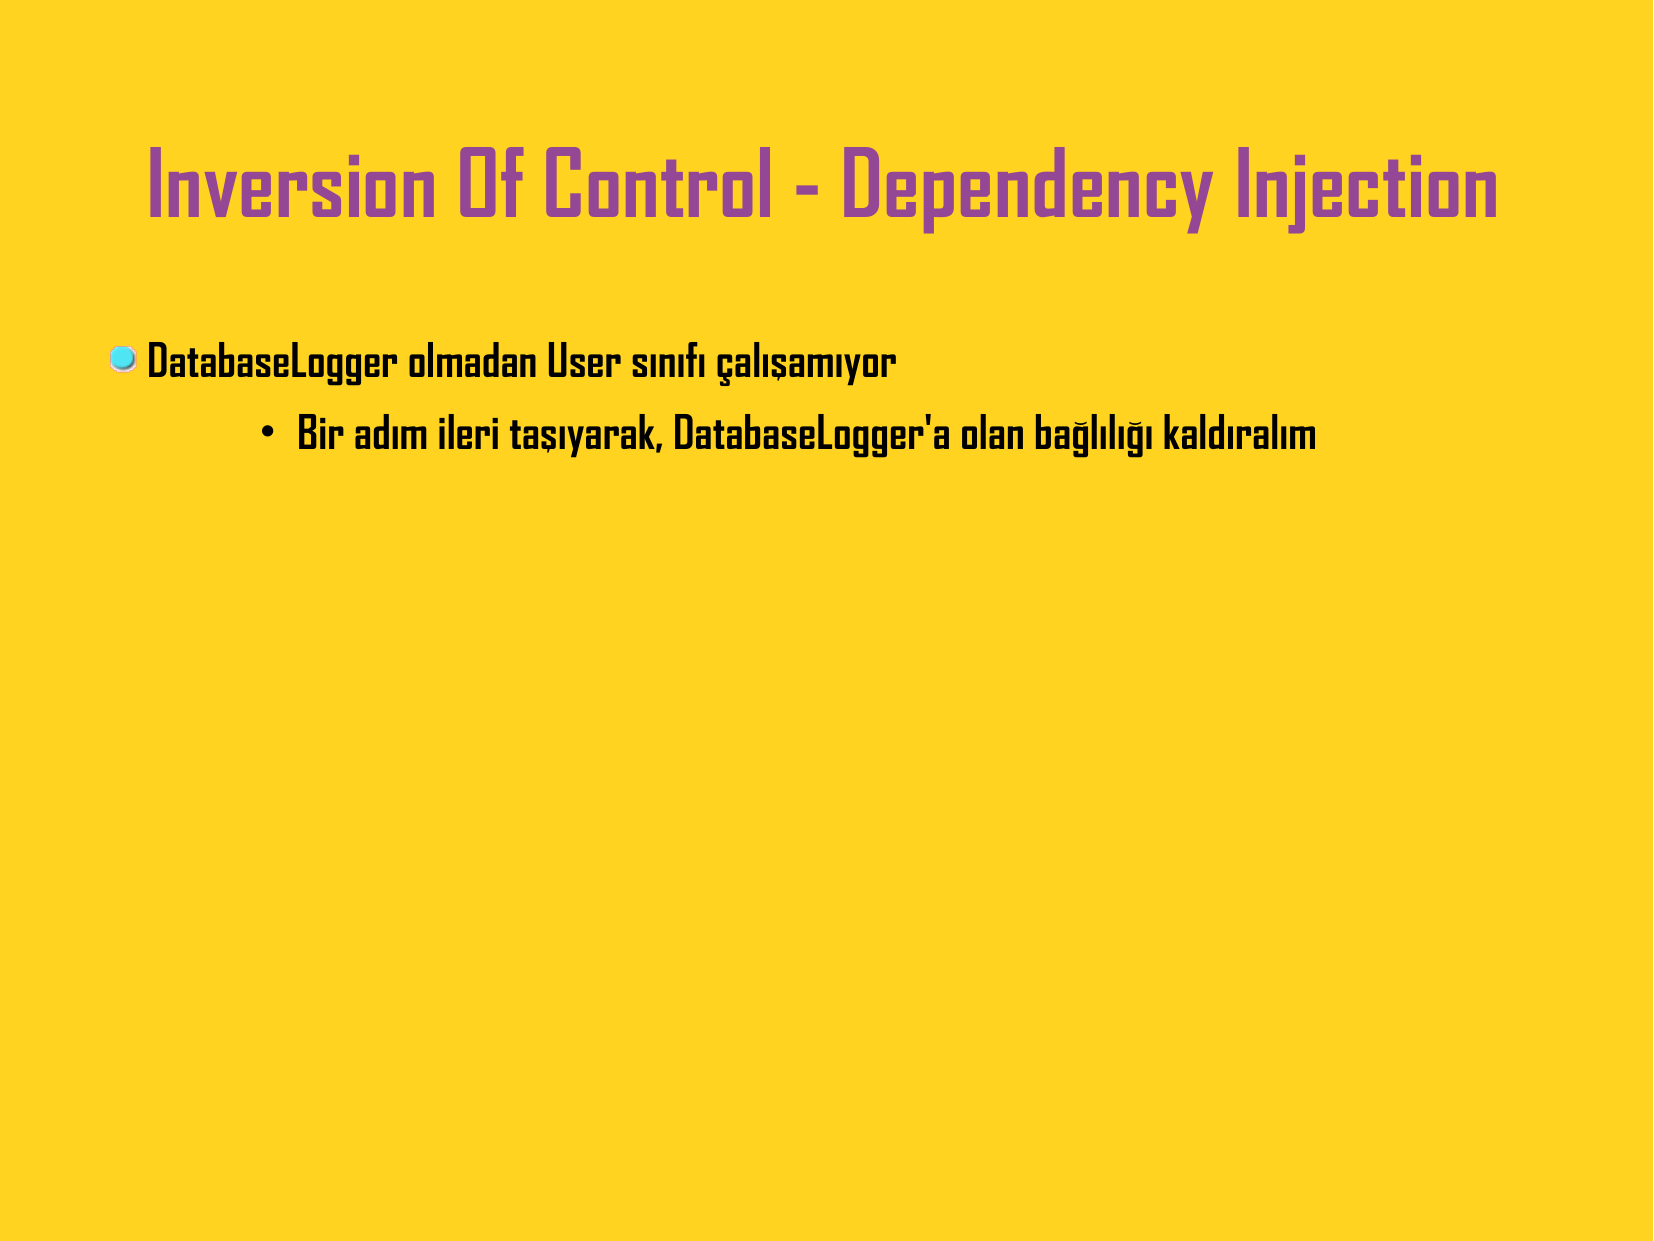

Inversion Of Control - Dependency Injection
 DatabaseLogger olmadan User sınıfı çalışamıyor
Bir adım ileri taşıyarak, DatabaseLogger'a olan bağlılığı kaldıralım